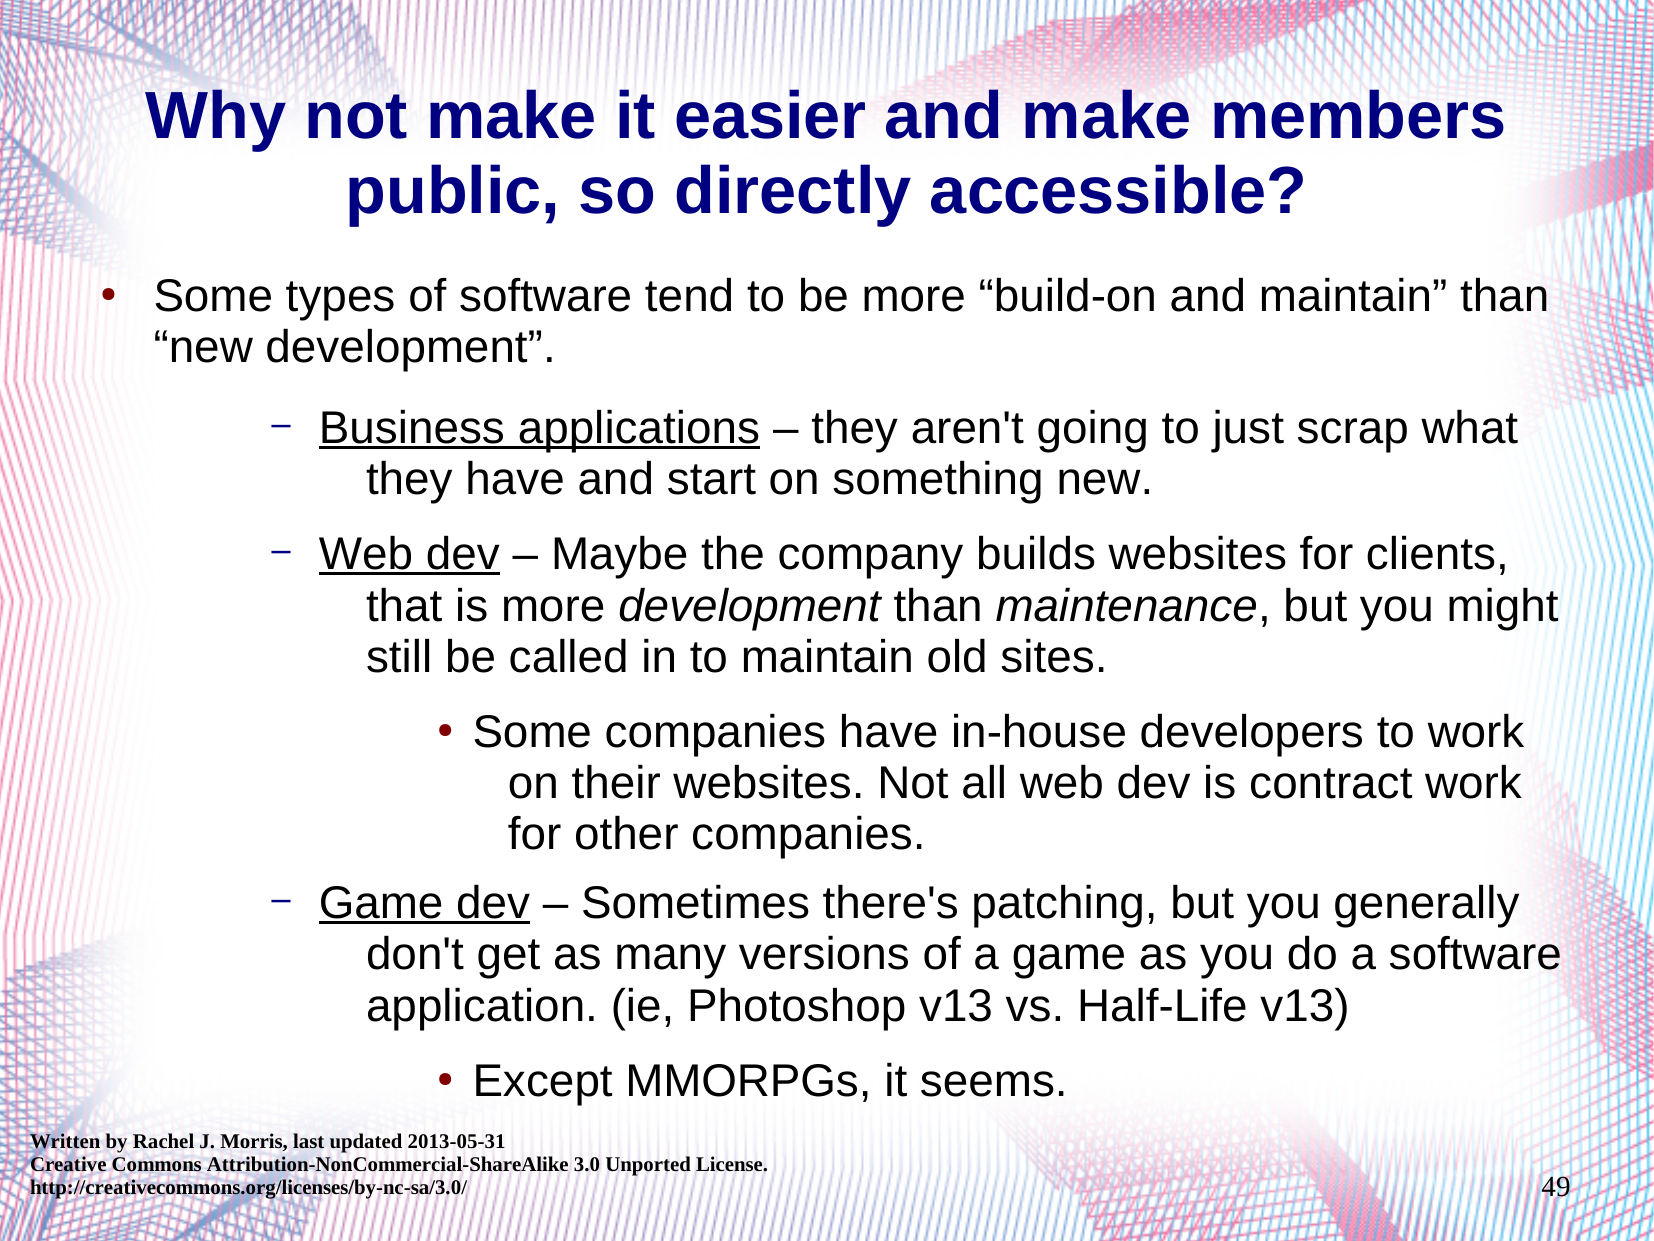

# Why not make it easier and make members public, so directly accessible?
Some types of software tend to be more “build-on and maintain” than “new development”.
Business applications – they aren't going to just scrap what they have and start on something new.
Web dev – Maybe the company builds websites for clients, that is more development than maintenance, but you might still be called in to maintain old sites.
Some companies have in-house developers to work on their websites. Not all web dev is contract work for other companies.
Game dev – Sometimes there's patching, but you generally don't get as many versions of a game as you do a software application. (ie, Photoshop v13 vs. Half-Life v13)
Except MMORPGs, it seems.
49